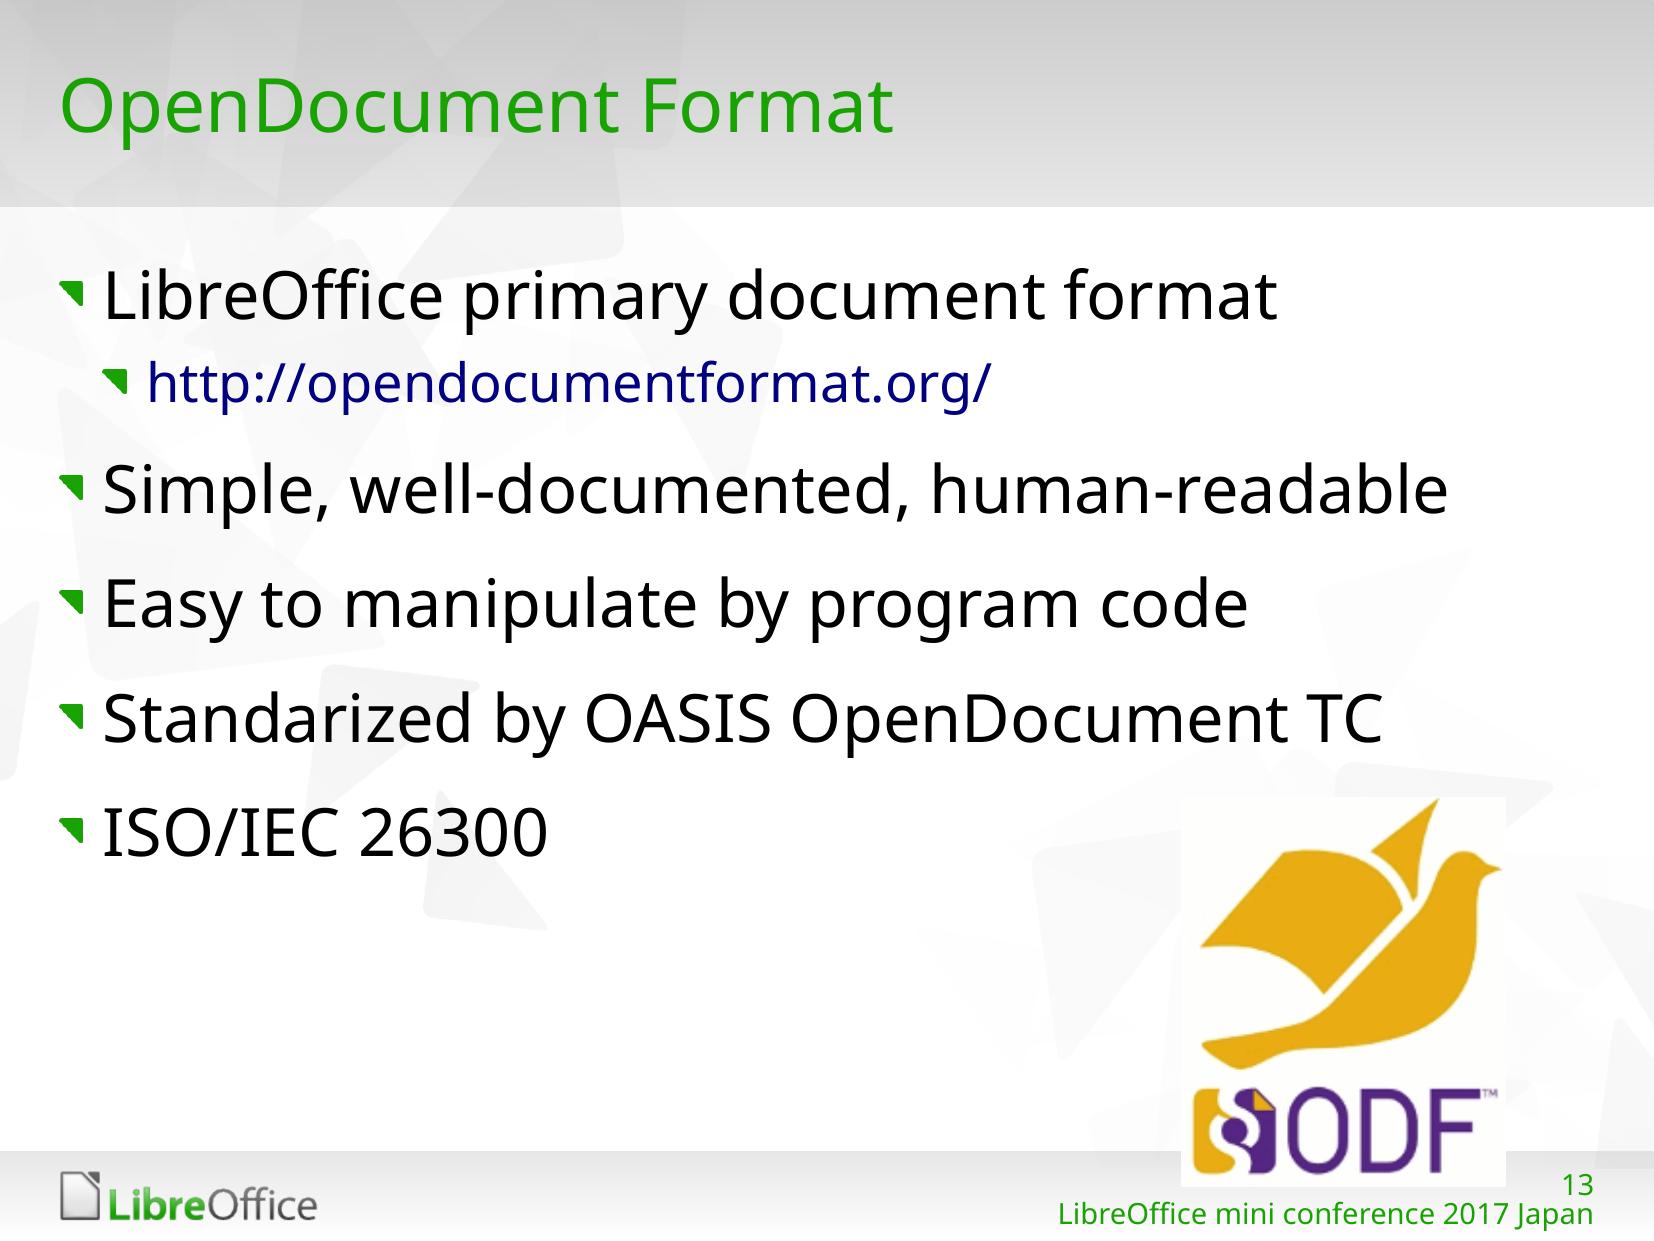

# OpenDocument Format
LibreOffice primary document format
http://opendocumentformat.org/
Simple, well-documented, human-readable
Easy to manipulate by program code
Standarized by OASIS OpenDocument TC
ISO/IEC 26300
13
 LibreOffice mini conference 2017 Japan